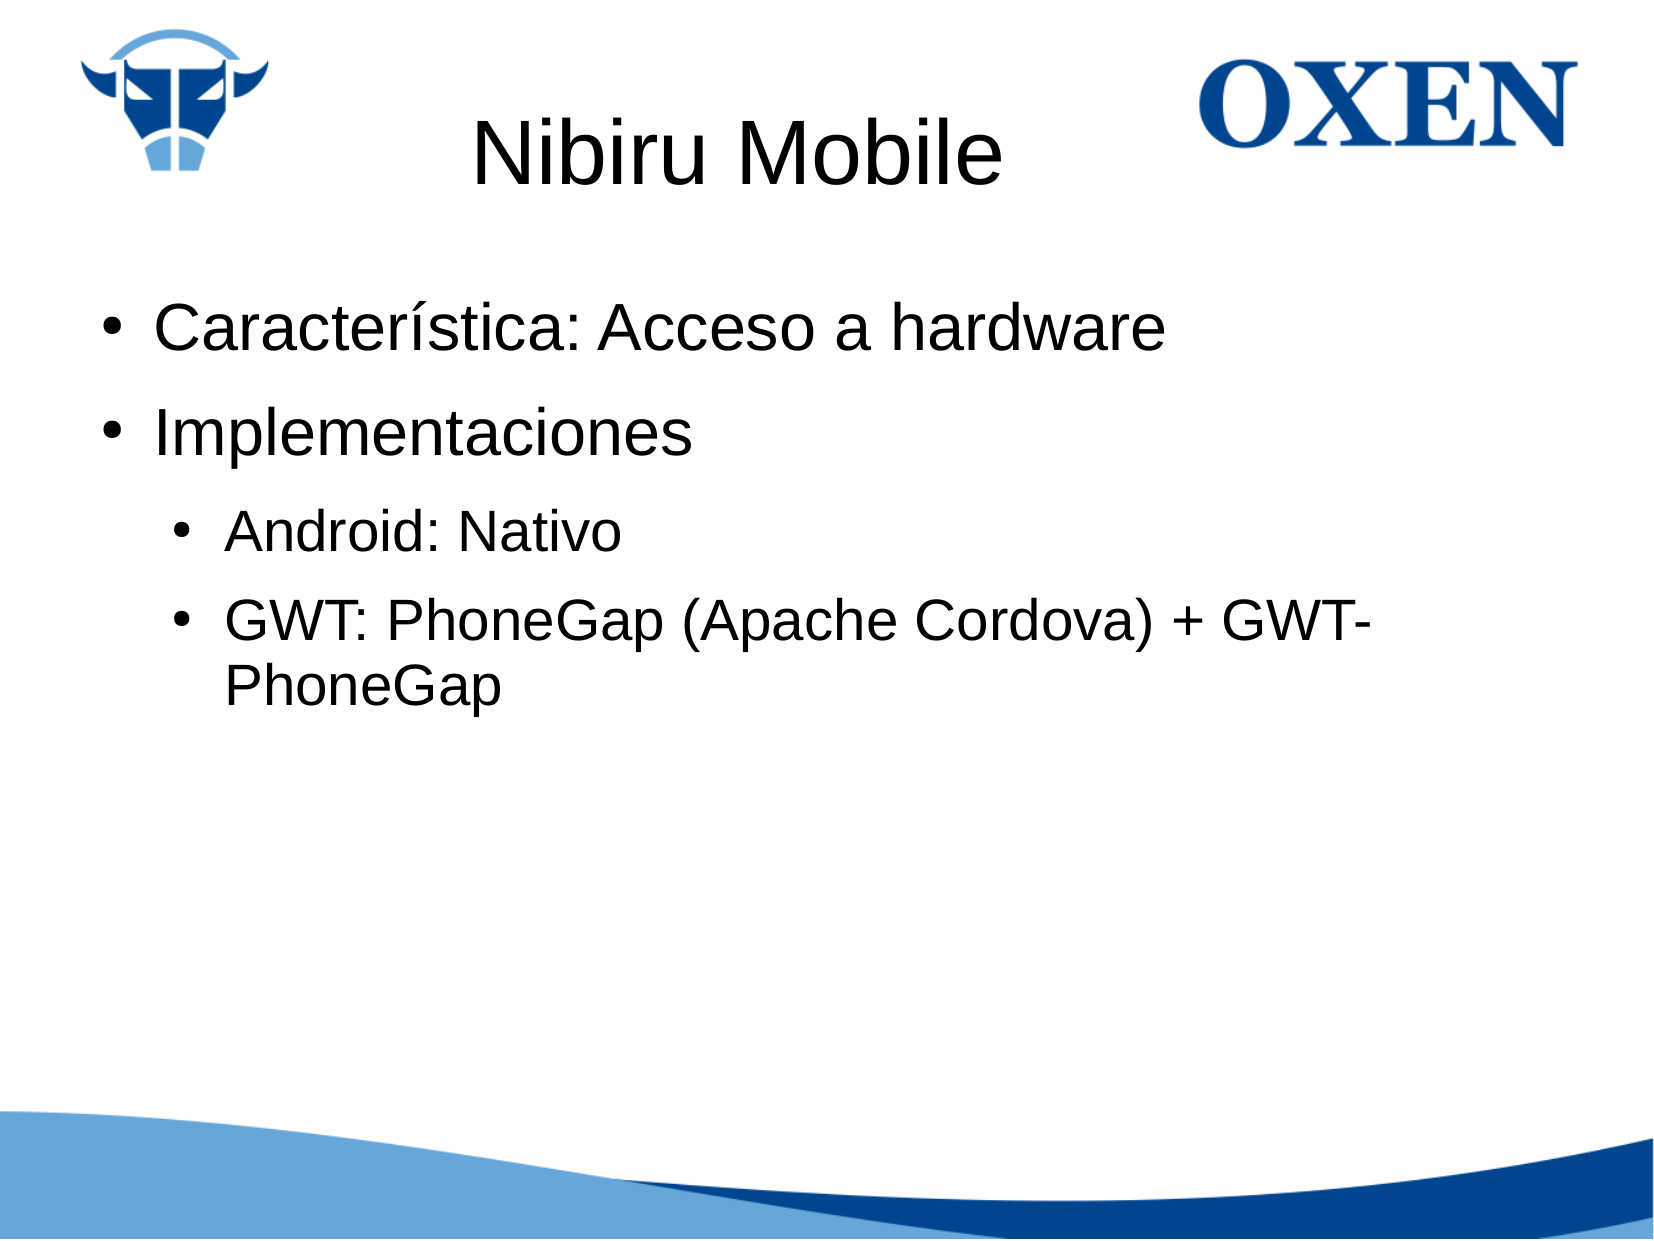

# Nibiru Mobile
Característica: Acceso a hardware
Implementaciones
Android: Nativo
GWT: PhoneGap (Apache Cordova) + GWT-PhoneGap